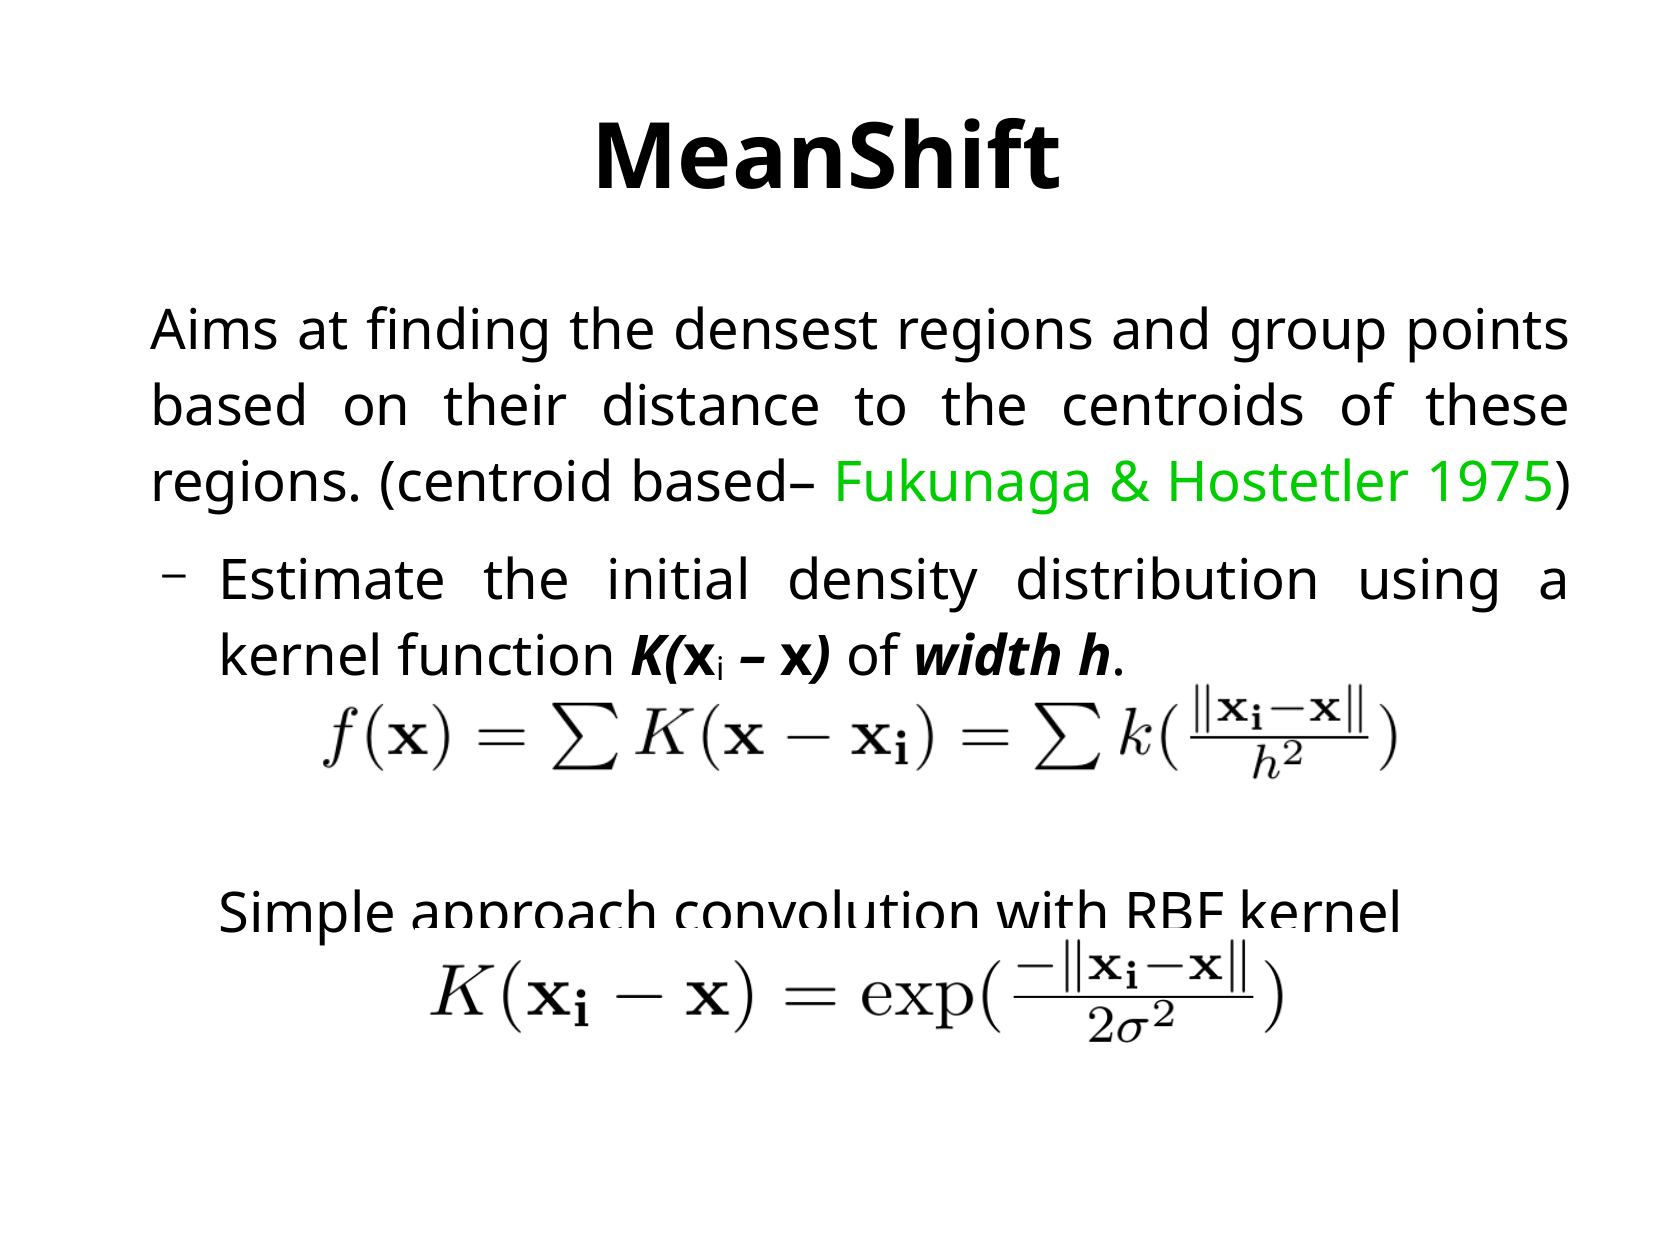

# MeanShift
Aims at finding the densest regions and group points based on their distance to the centroids of these regions. (centroid based– Fukunaga & Hostetler 1975)
Estimate the initial density distribution using a kernel function K(xi – x) of width h.
Simple approach convolution with RBF kernel